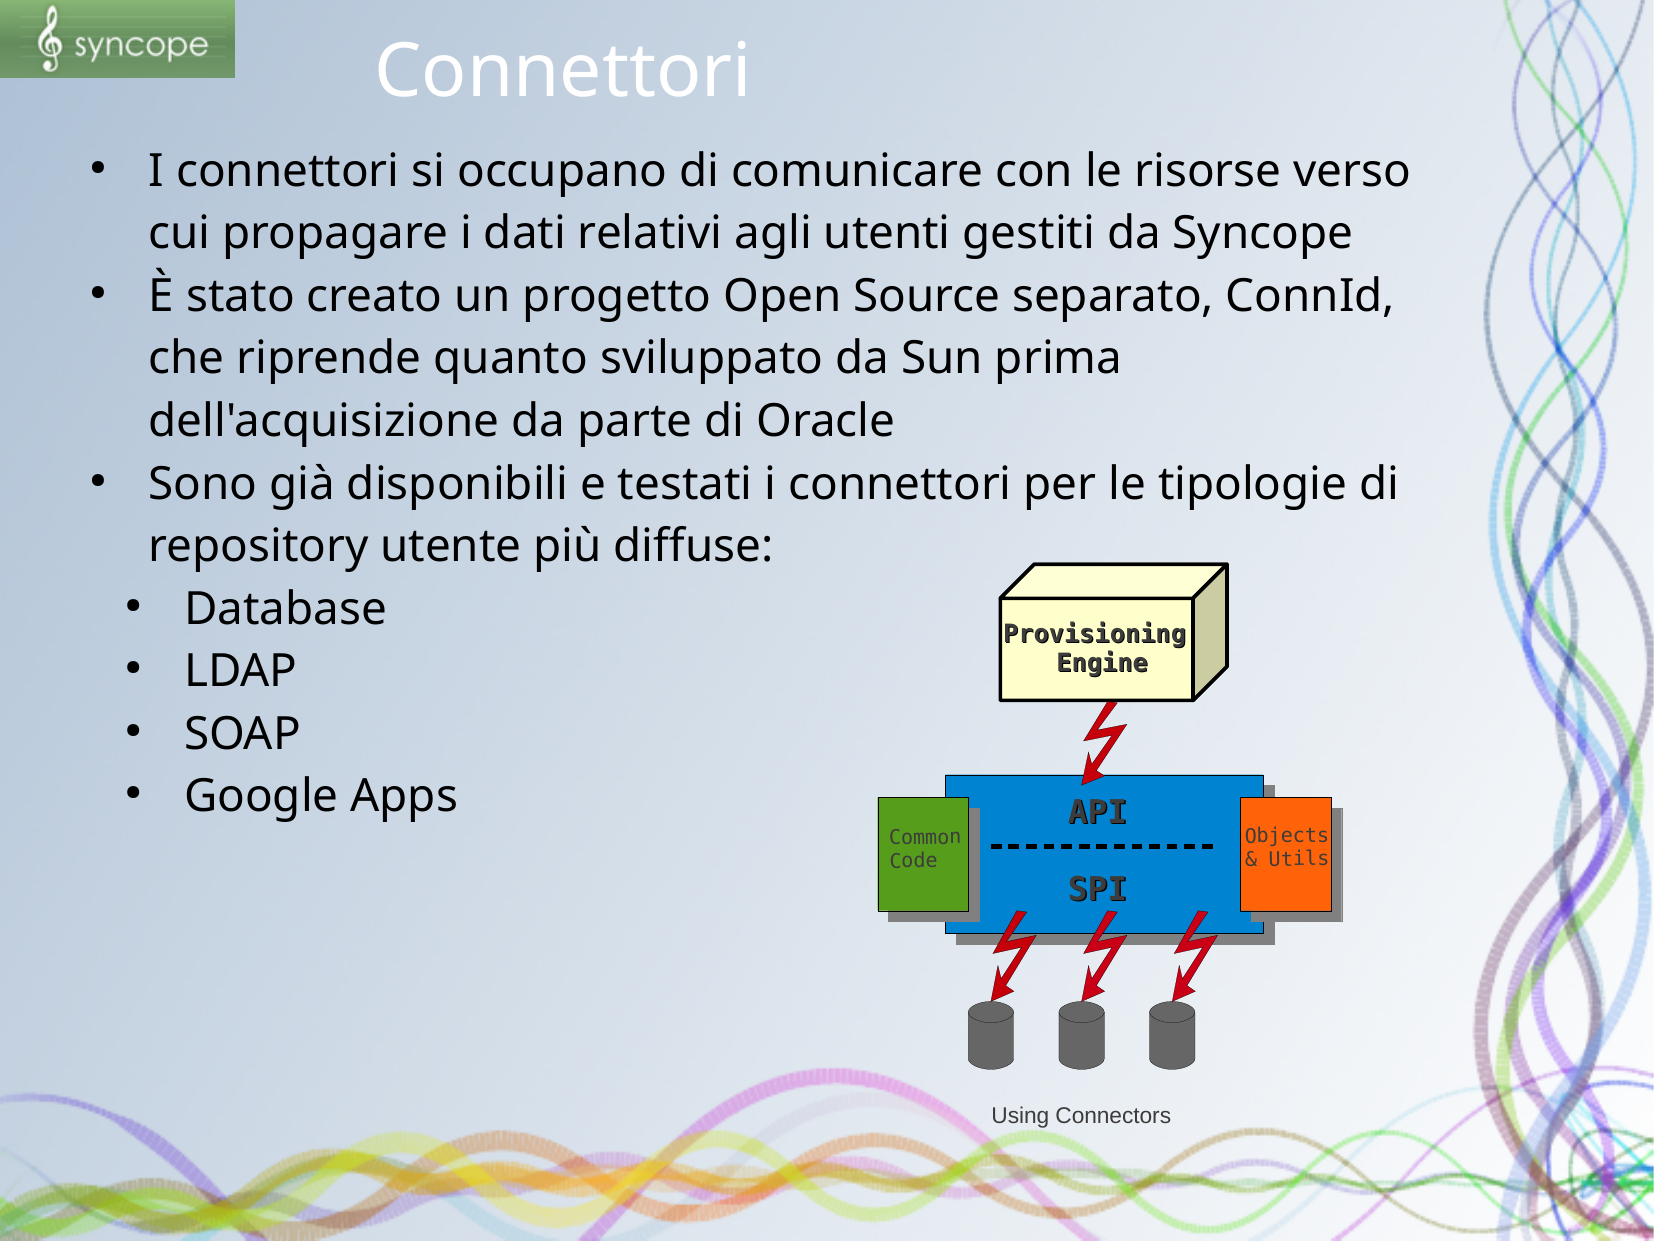

Connettori
I connettori si occupano di comunicare con le risorse verso cui propagare i dati relativi agli utenti gestiti da Syncope
È stato creato un progetto Open Source separato, ConnId, che riprende quanto sviluppato da Sun prima dell'acquisizione da parte di Oracle
Sono già disponibili e testati i connettori per le tipologie di repository utente più diffuse:
Database
LDAP
SOAP
Google Apps